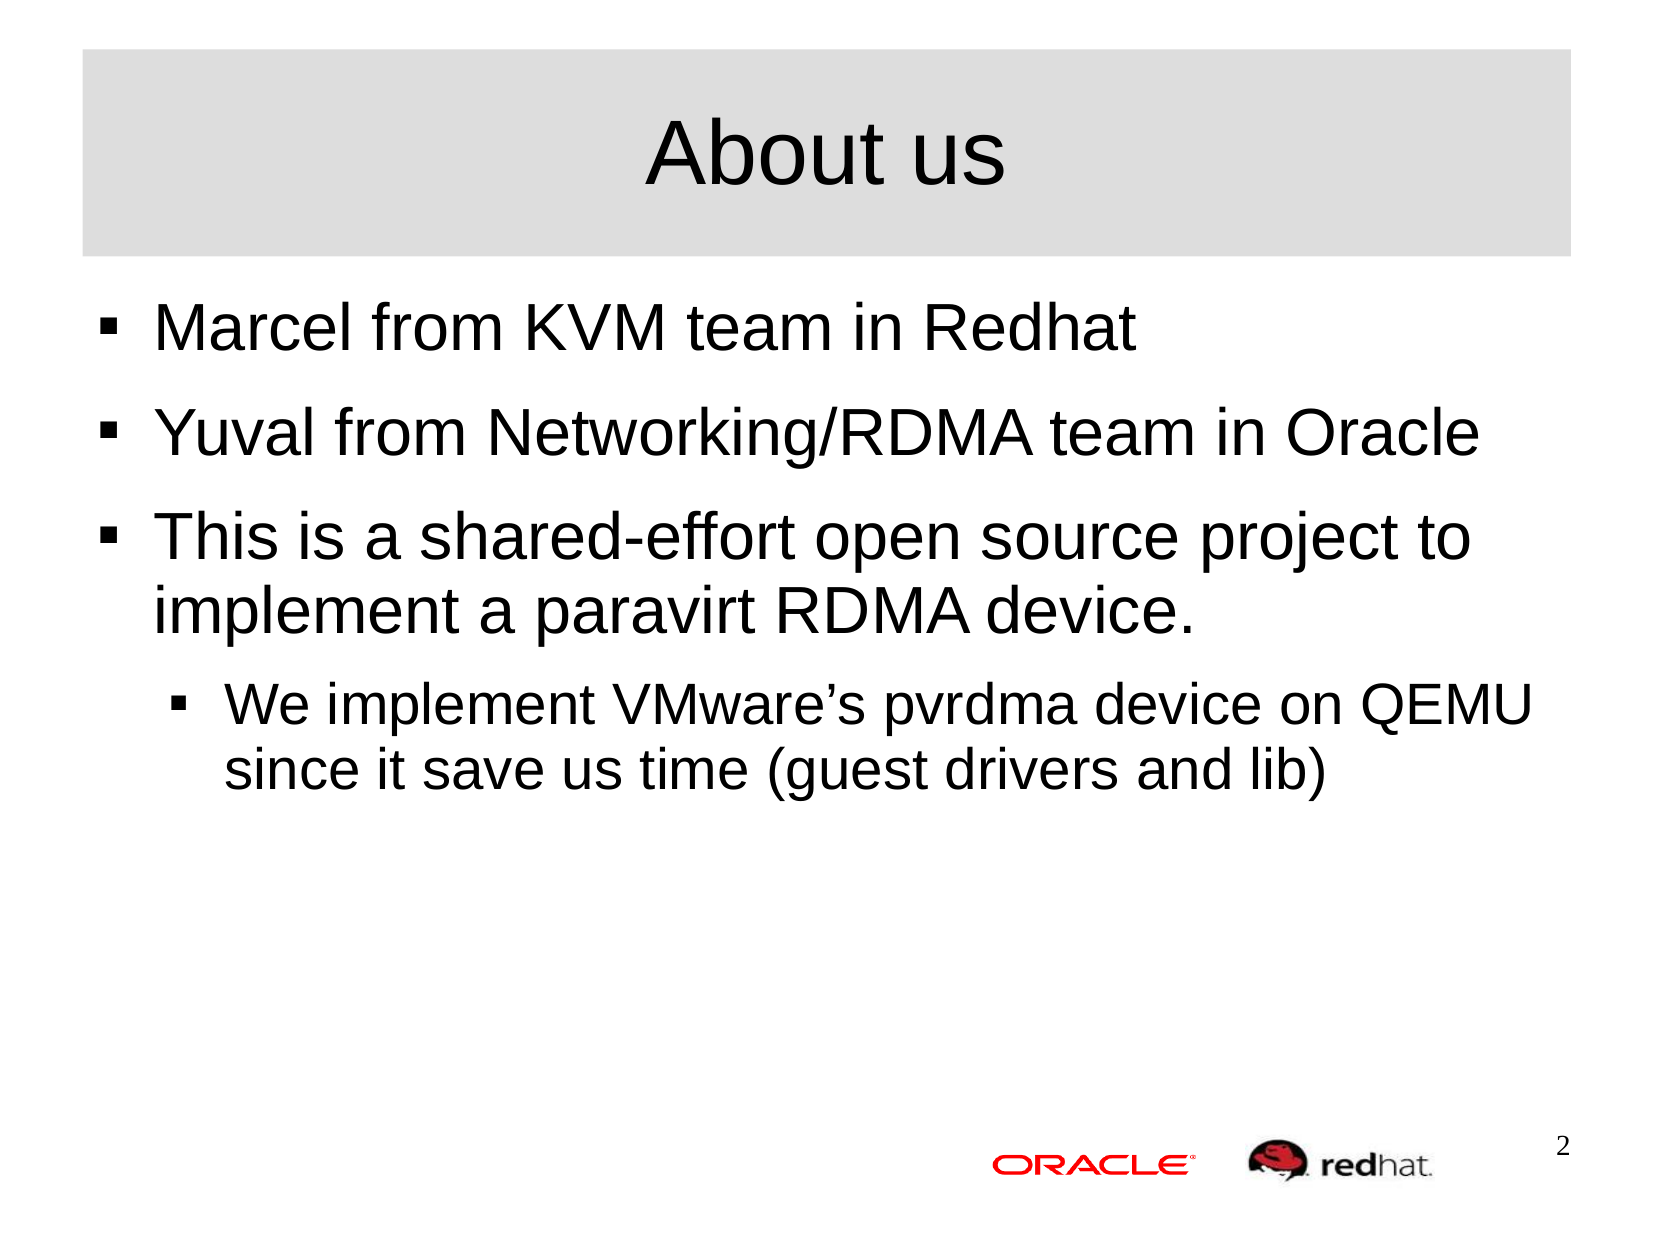

# About us
Marcel from KVM team in Redhat
Yuval from Networking/RDMA team in Oracle
This is a shared-effort open source project to implement a paravirt RDMA device.
We implement VMware’s pvrdma device on QEMU since it save us time (guest drivers and lib)
2